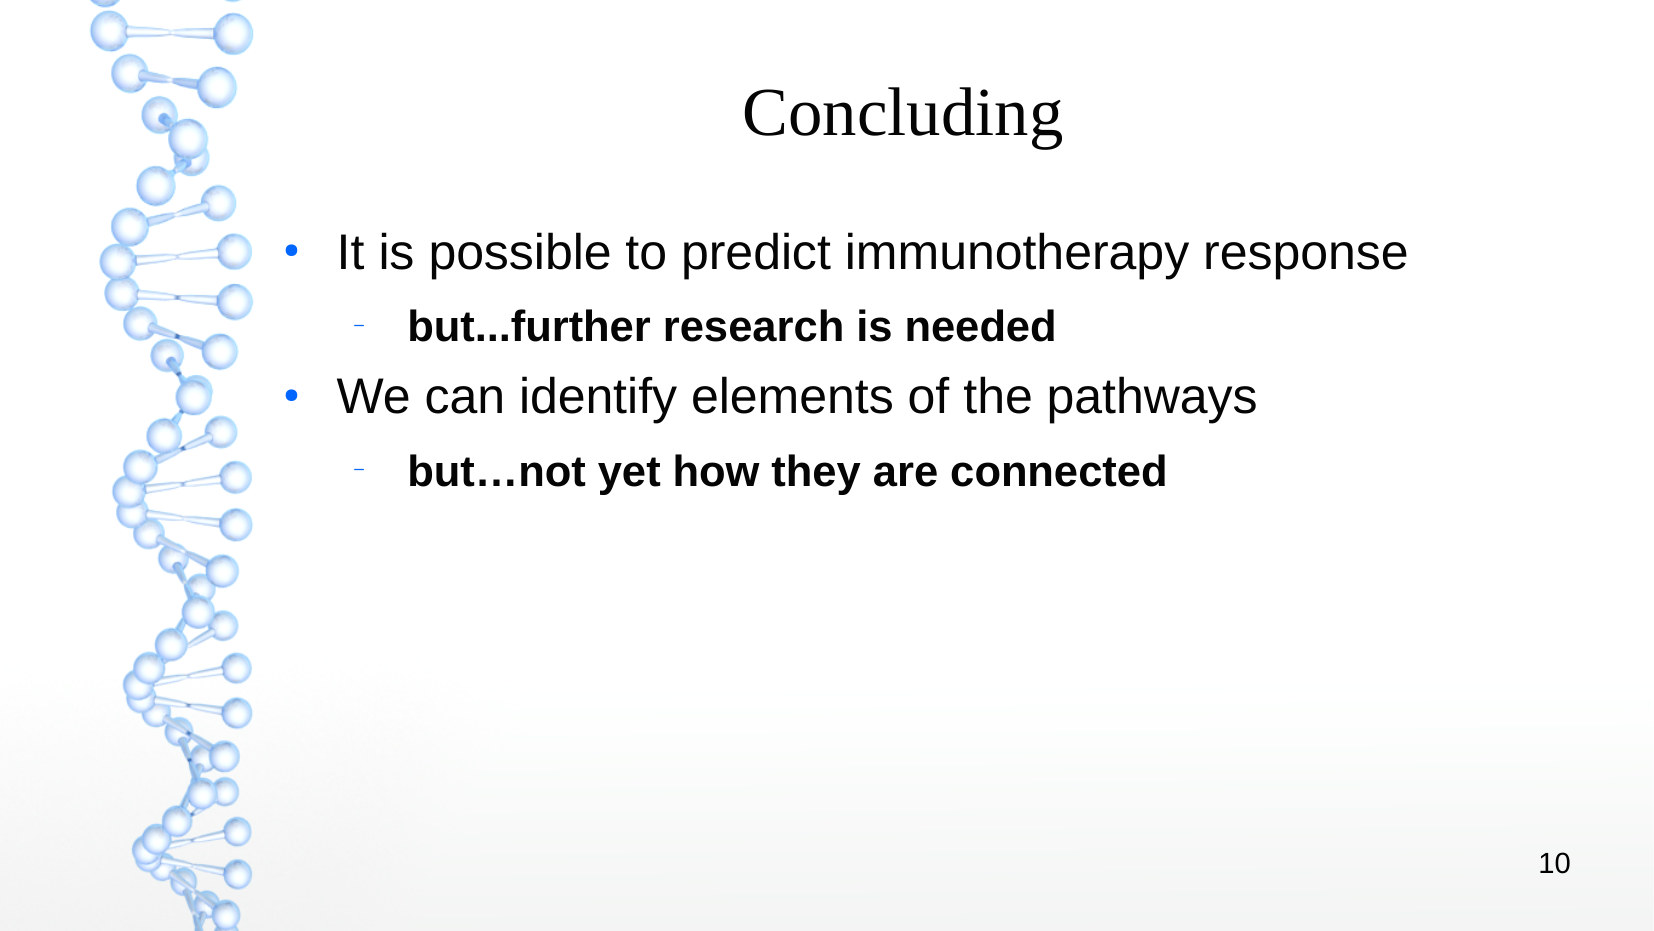

# Concluding
It is possible to predict immunotherapy response
but...further research is needed
We can identify elements of the pathways
but…not yet how they are connected
10